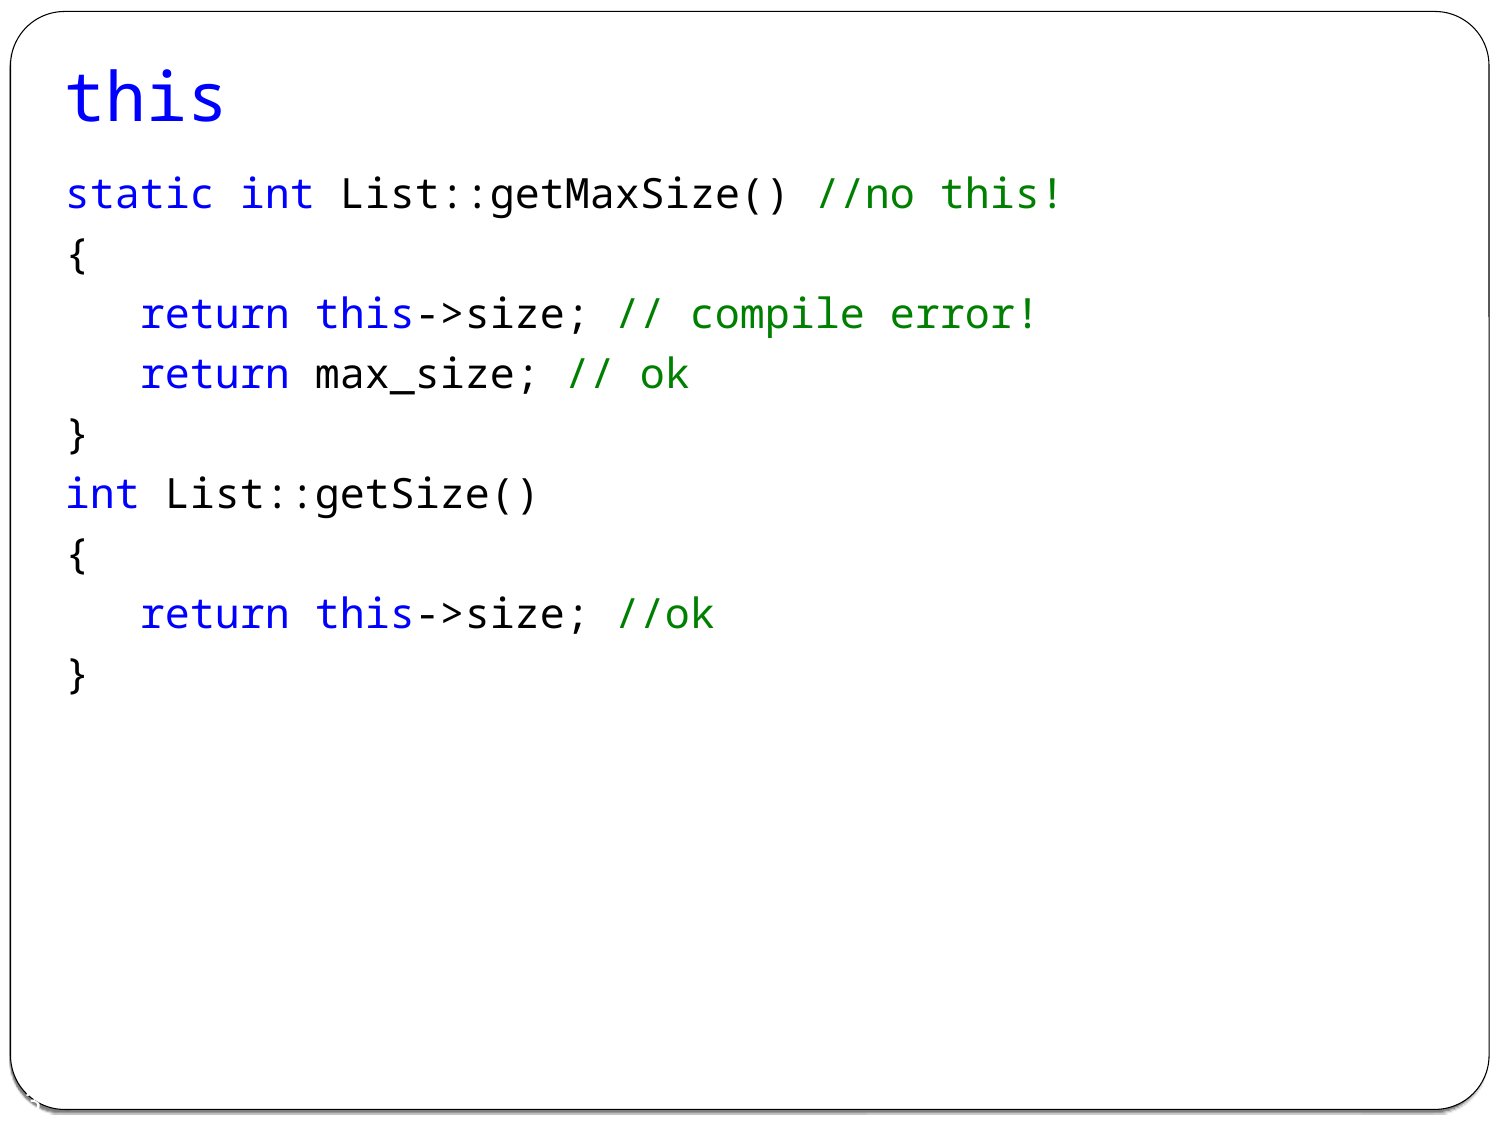

# this
static int List::getMaxSize() //no this!
{
   return this->size; // compile error!
 return max_size; // ok
}
int List::getSize()
{
   return this->size; //ok
}